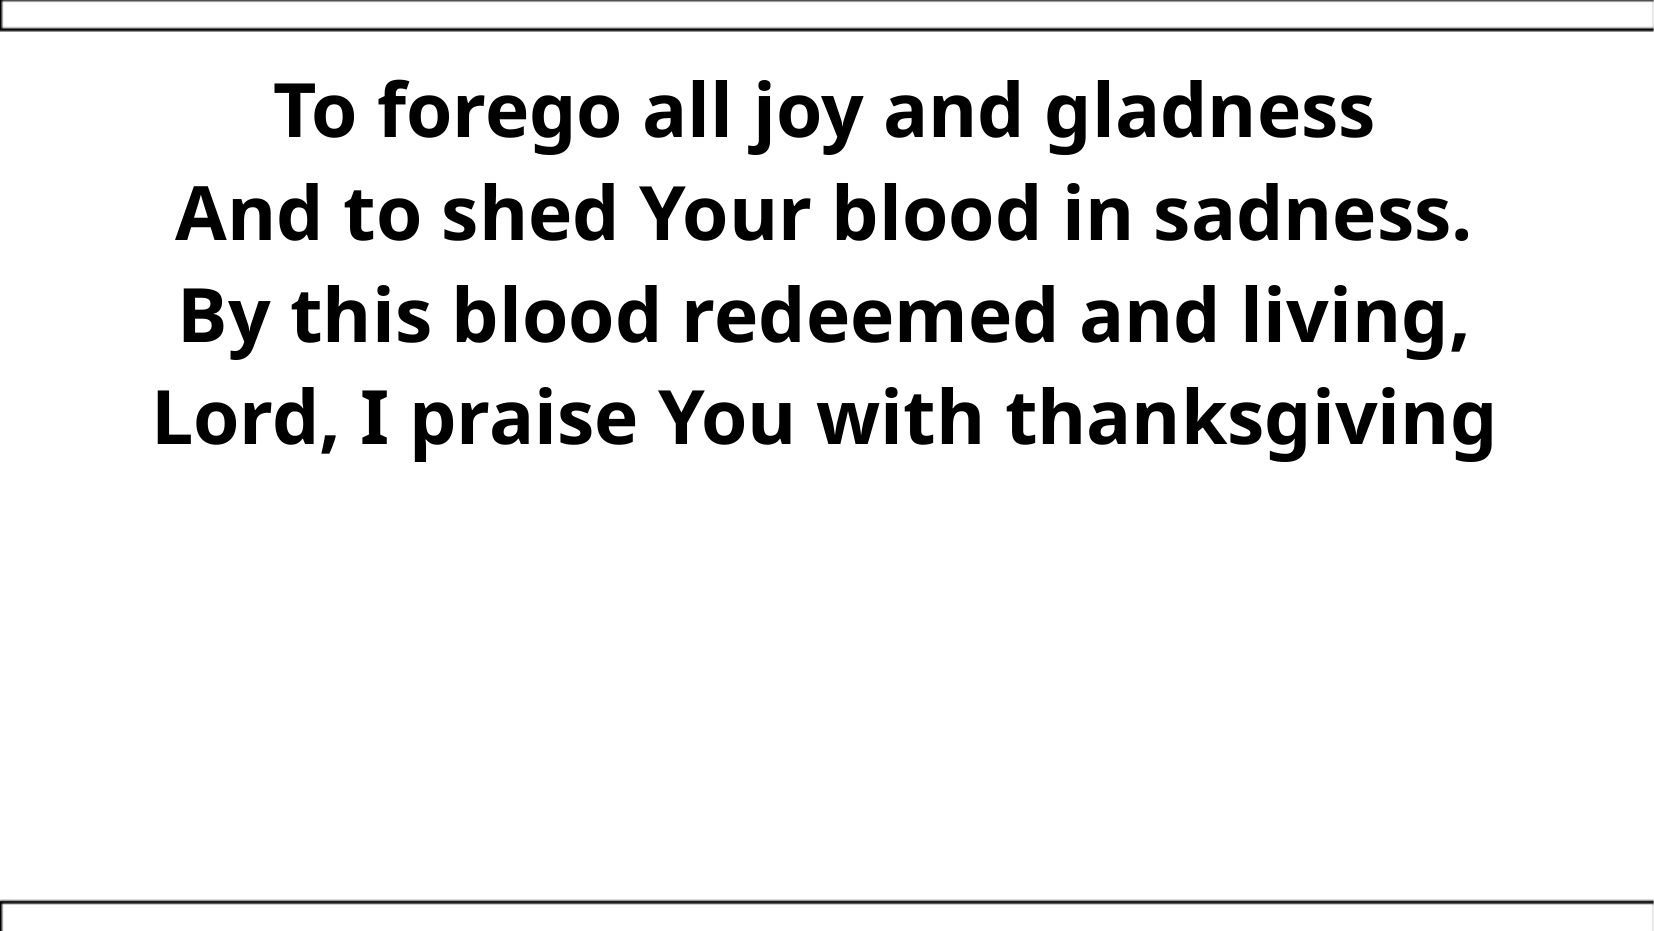

To forego all joy and gladness
And to shed Your blood in sadness.
By this blood redeemed and living,
Lord, I praise You with thanksgiving